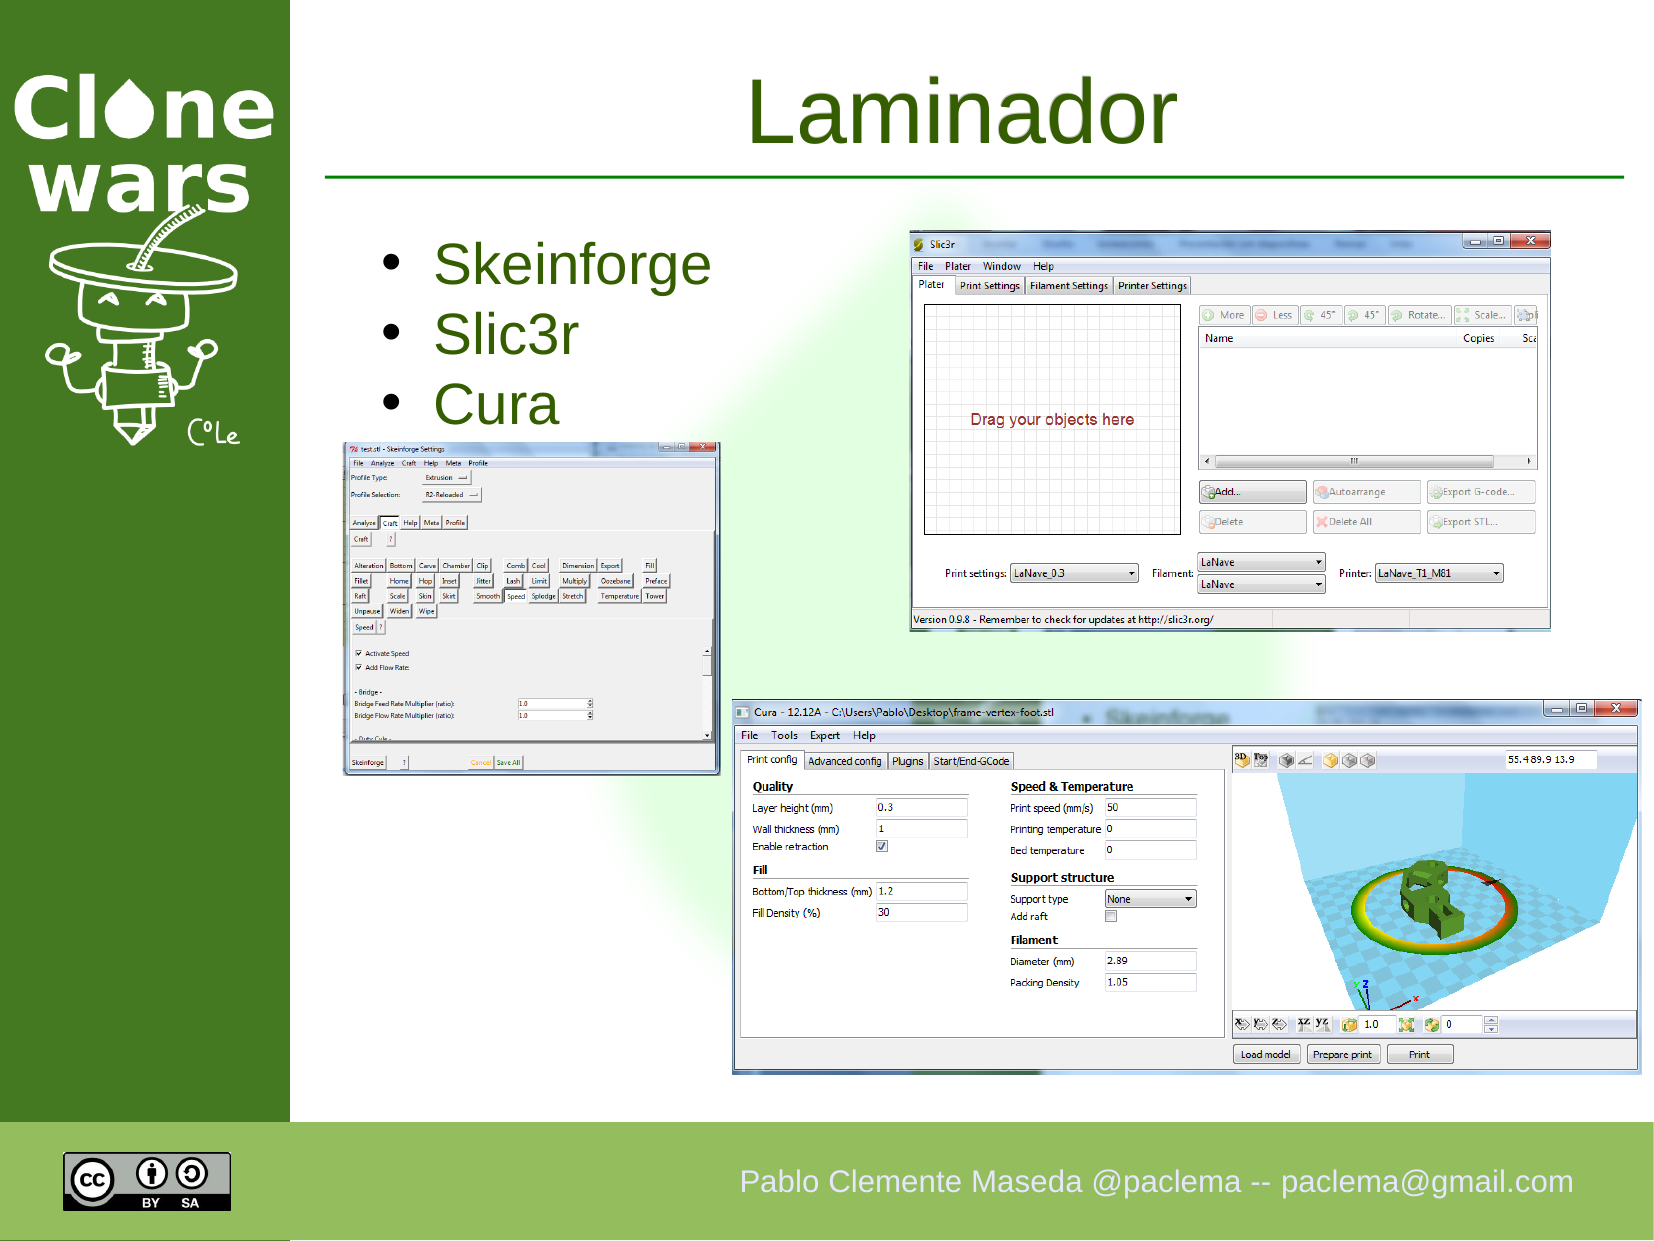

# Laminador
 Skeinforge
 Slic3r
 Cura
Pablo Clemente Maseda @paclema -- paclema@gmail.com